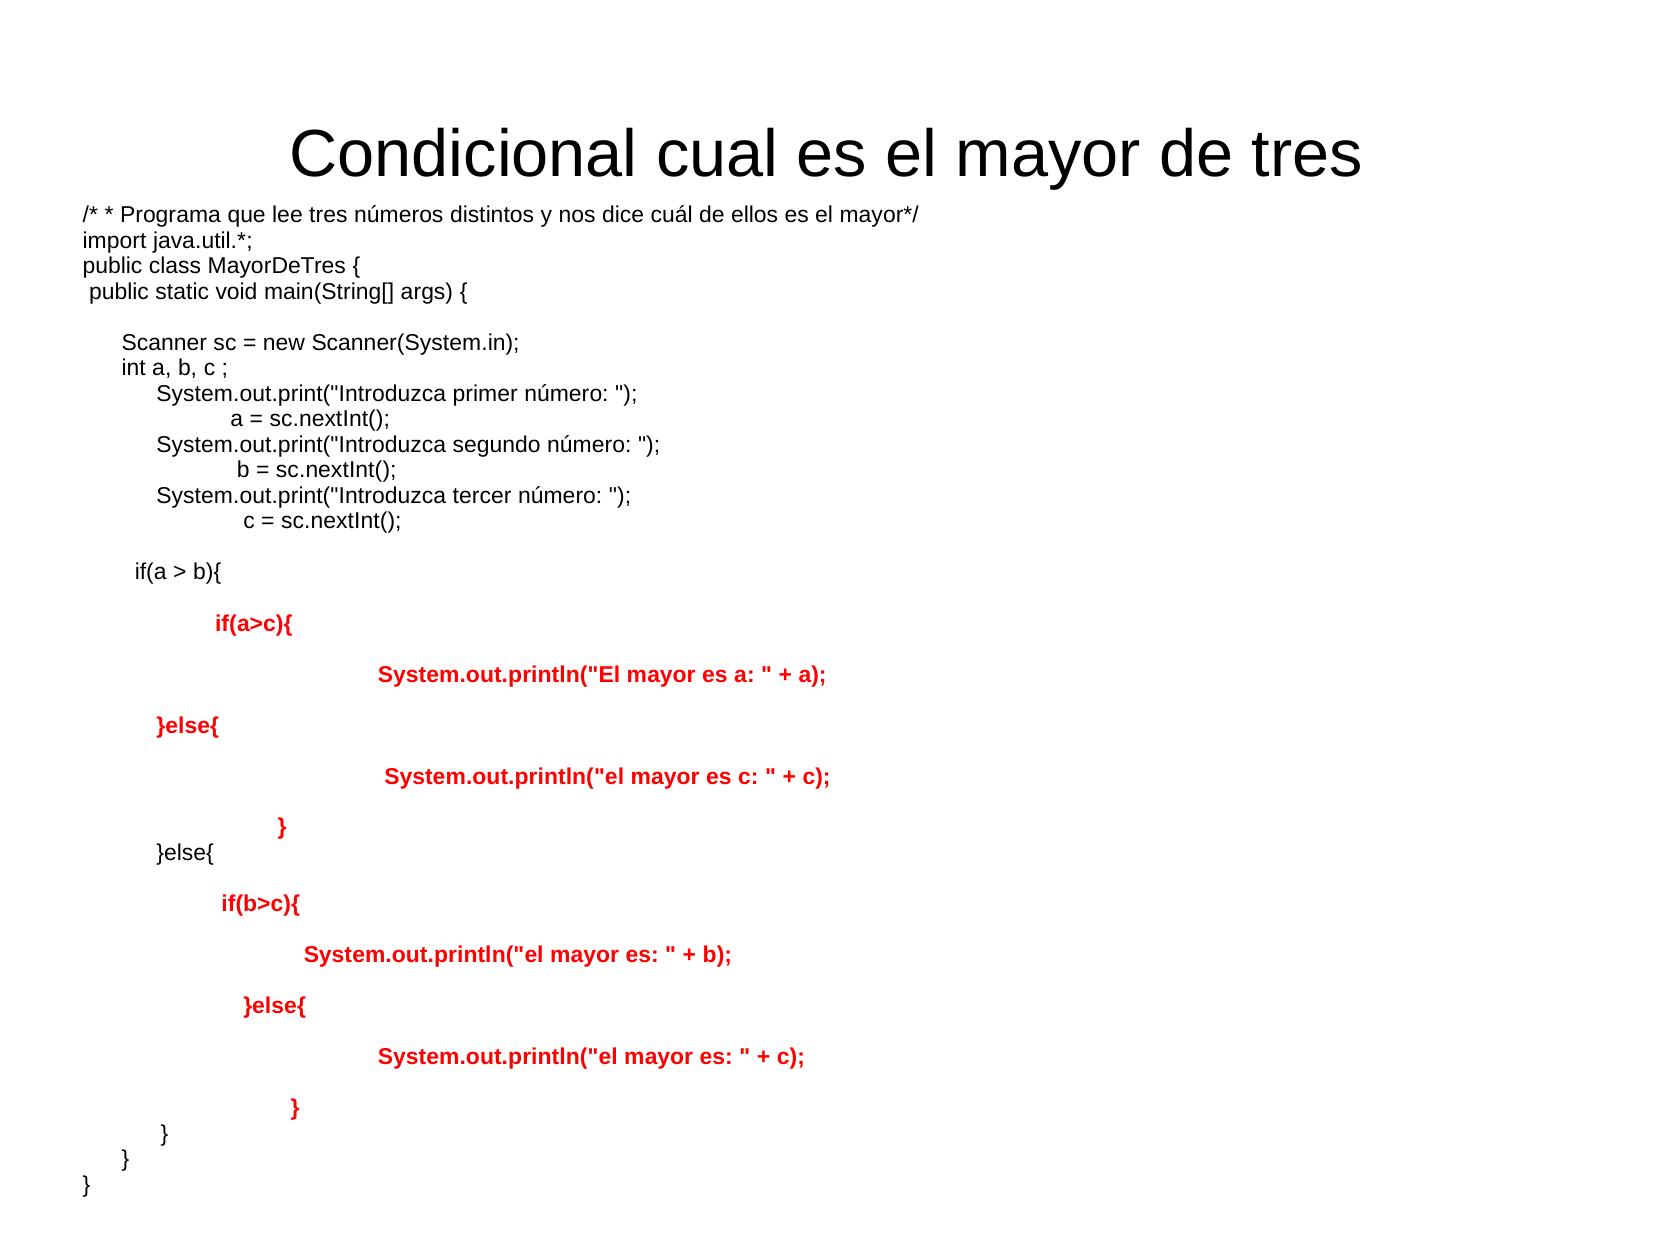

# Condicional cual es el mayor de tres
/* * Programa que lee tres números distintos y nos dice cuál de ellos es el mayor*/
import java.util.*;
public class MayorDeTres {
 public static void main(String[] args) {
 Scanner sc = new Scanner(System.in);
 int a, b, c ;
 	System.out.print("Introduzca primer número: ");
 		a = sc.nextInt();
 	System.out.print("Introduzca segundo número: ");
 		 b = sc.nextInt();
 	System.out.print("Introduzca tercer número: ");
 		 c = sc.nextInt();
 if(a > b){
 	 if(a>c){
 			System.out.println("El mayor es a: " + a);
 	}else{
 			 System.out.println("el mayor es c: " + c);
 }
 	}else{
	 if(b>c){
 System.out.println("el mayor es: " + b);
 	 }else{
 			System.out.println("el mayor es: " + c);
 }
 }
 }
}